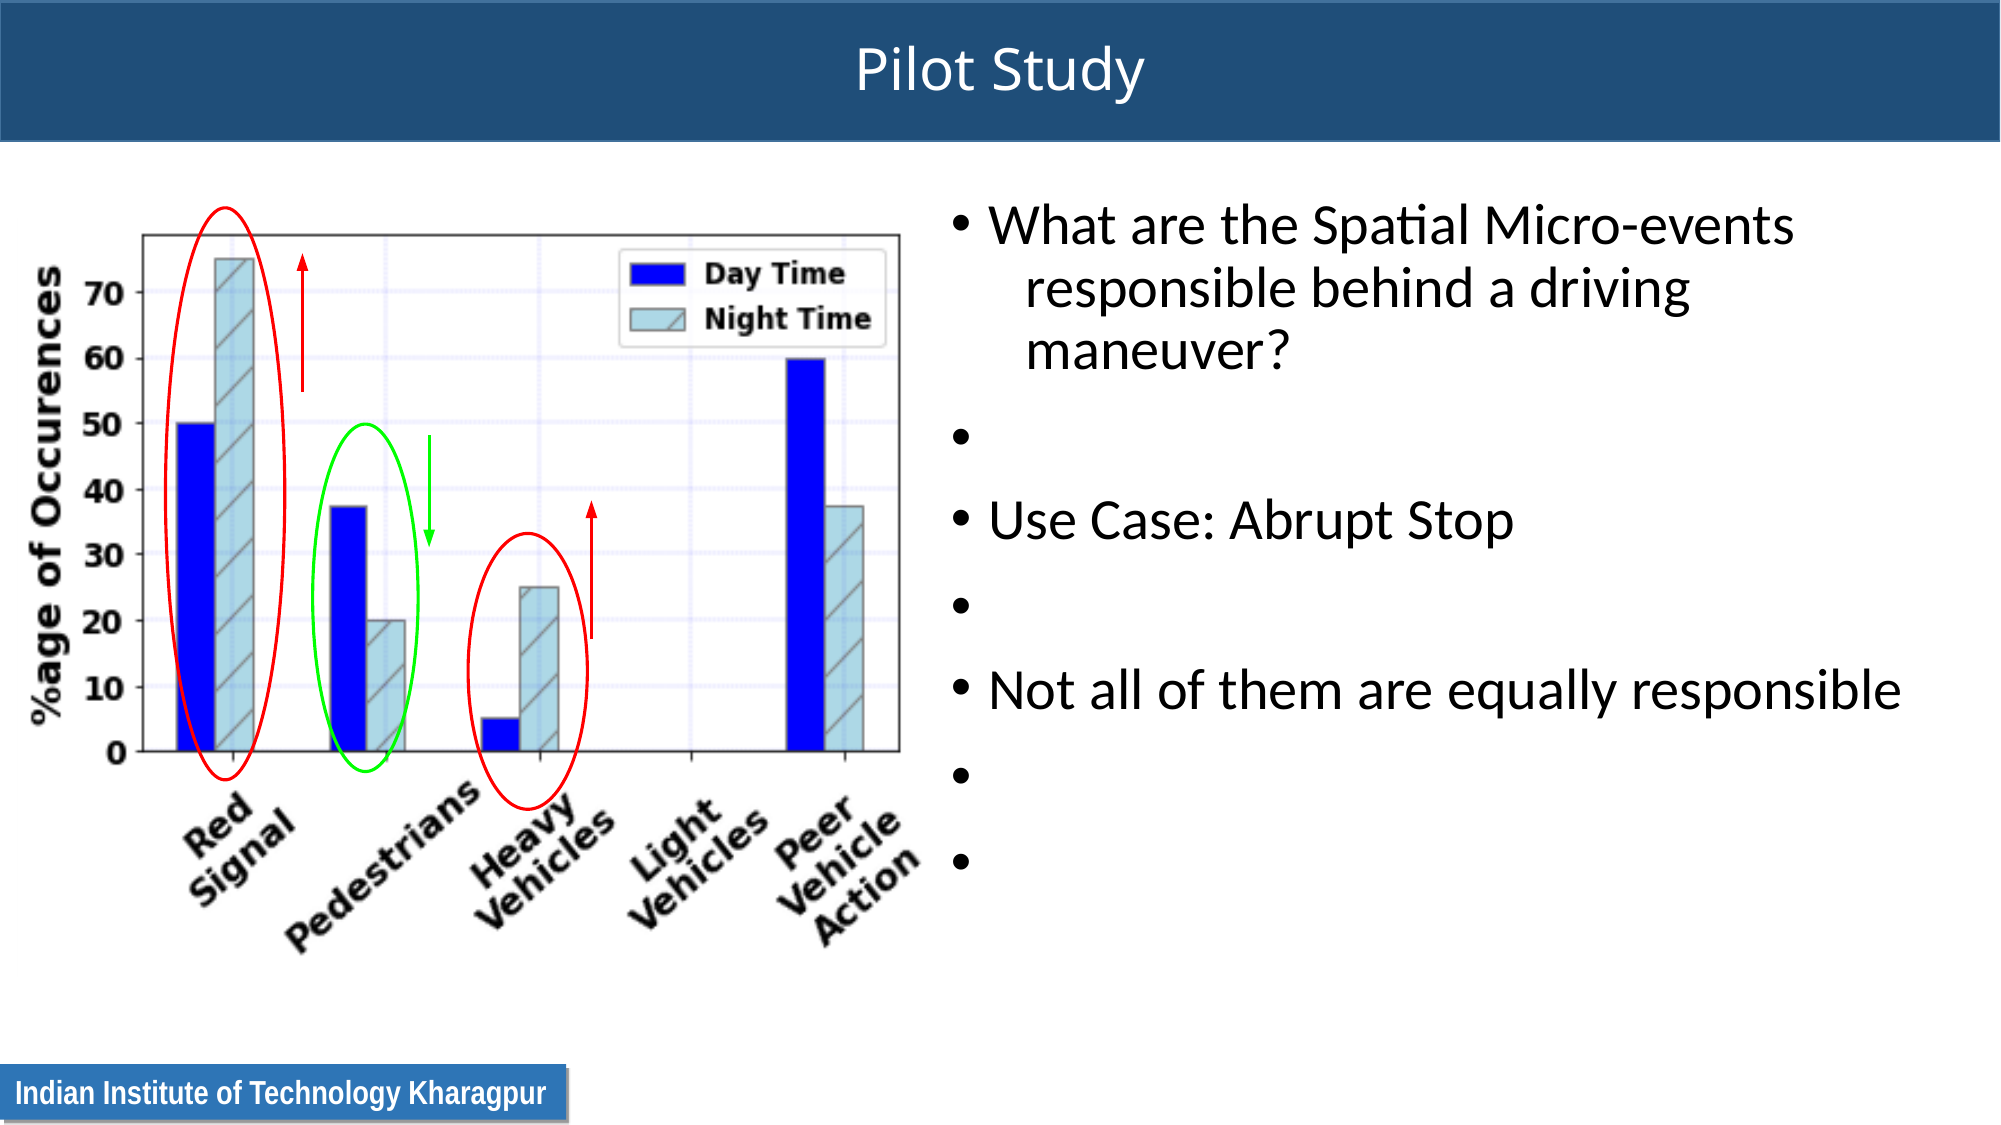

Pilot Study
# What are the Spatial Micro-events responsible behind a driving maneuver?
Use Case: Abrupt Stop
Not all of them are equally responsible